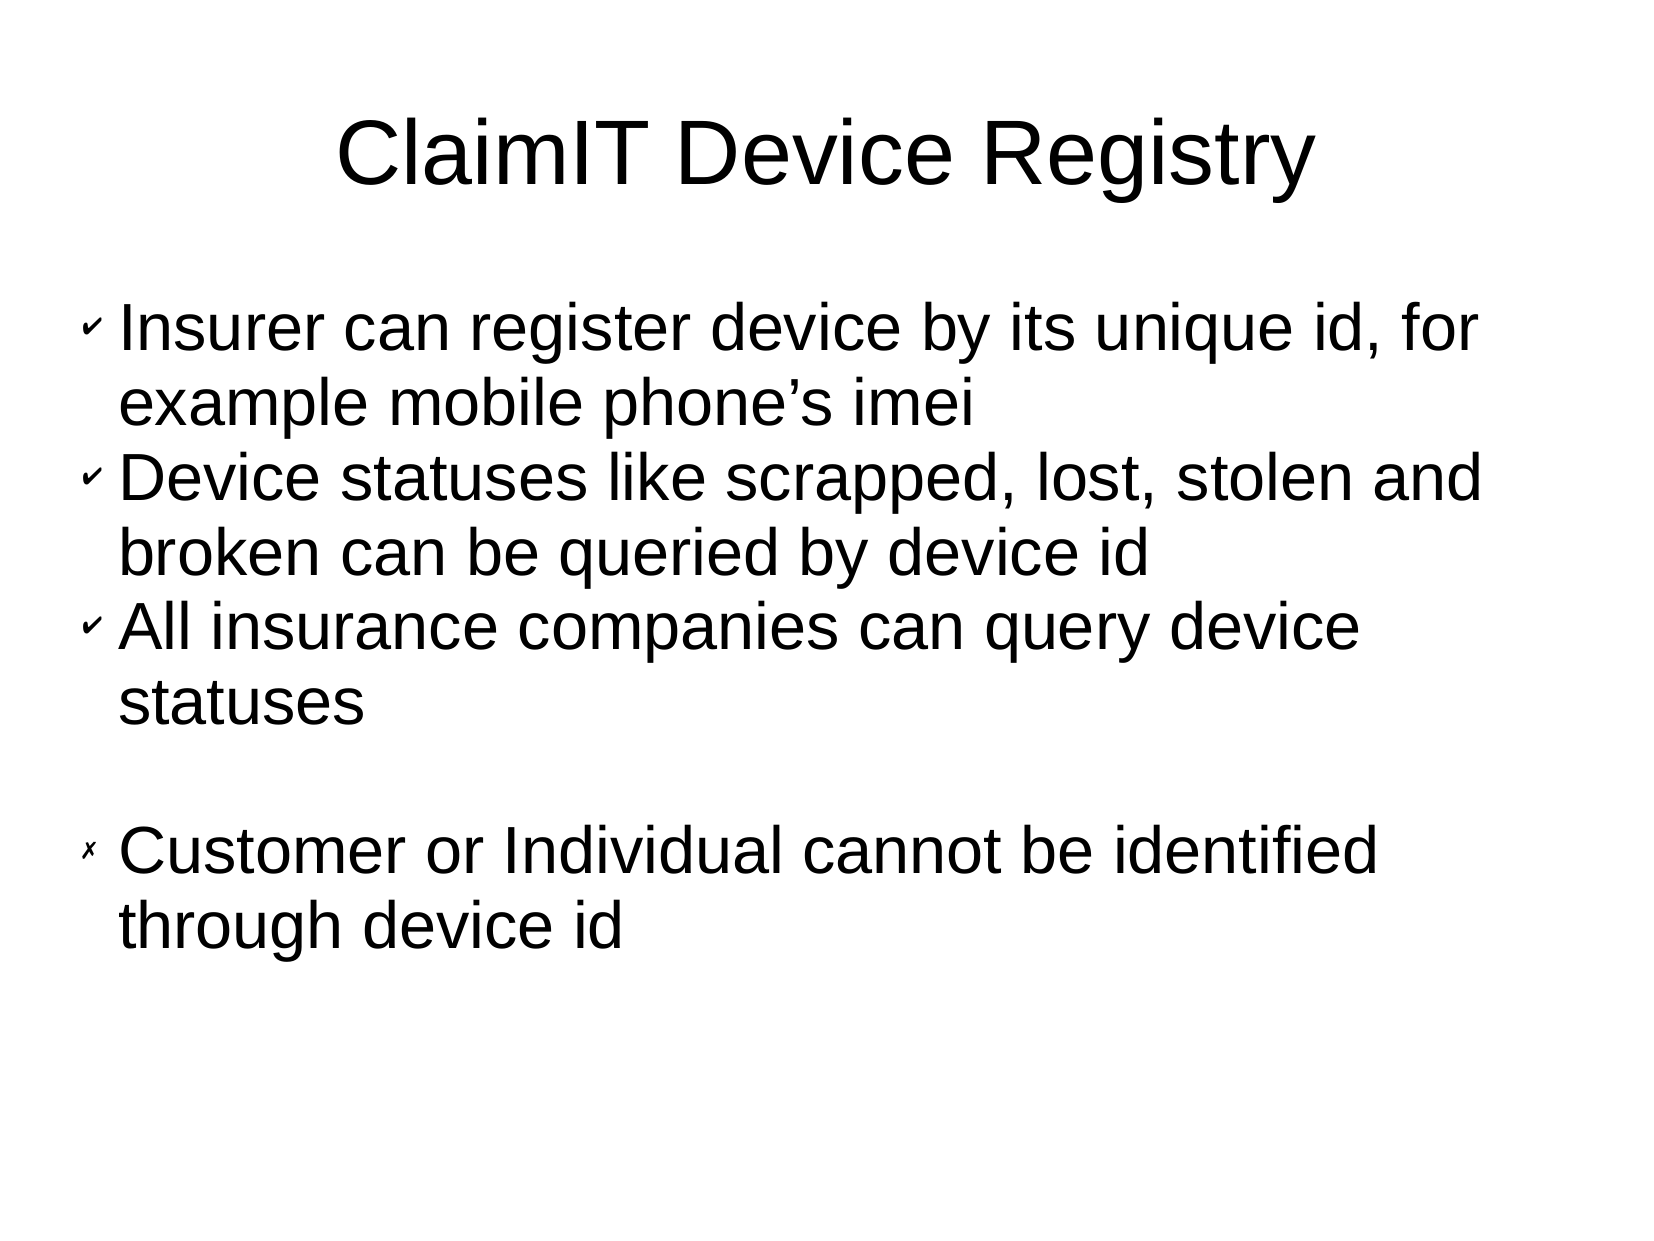

# ClaimIT Device Registry
Insurer can register device by its unique id, for example mobile phone’s imei
Device statuses like scrapped, lost, stolen and broken can be queried by device id
All insurance companies can query device statuses
Customer or Individual cannot be identified through device id